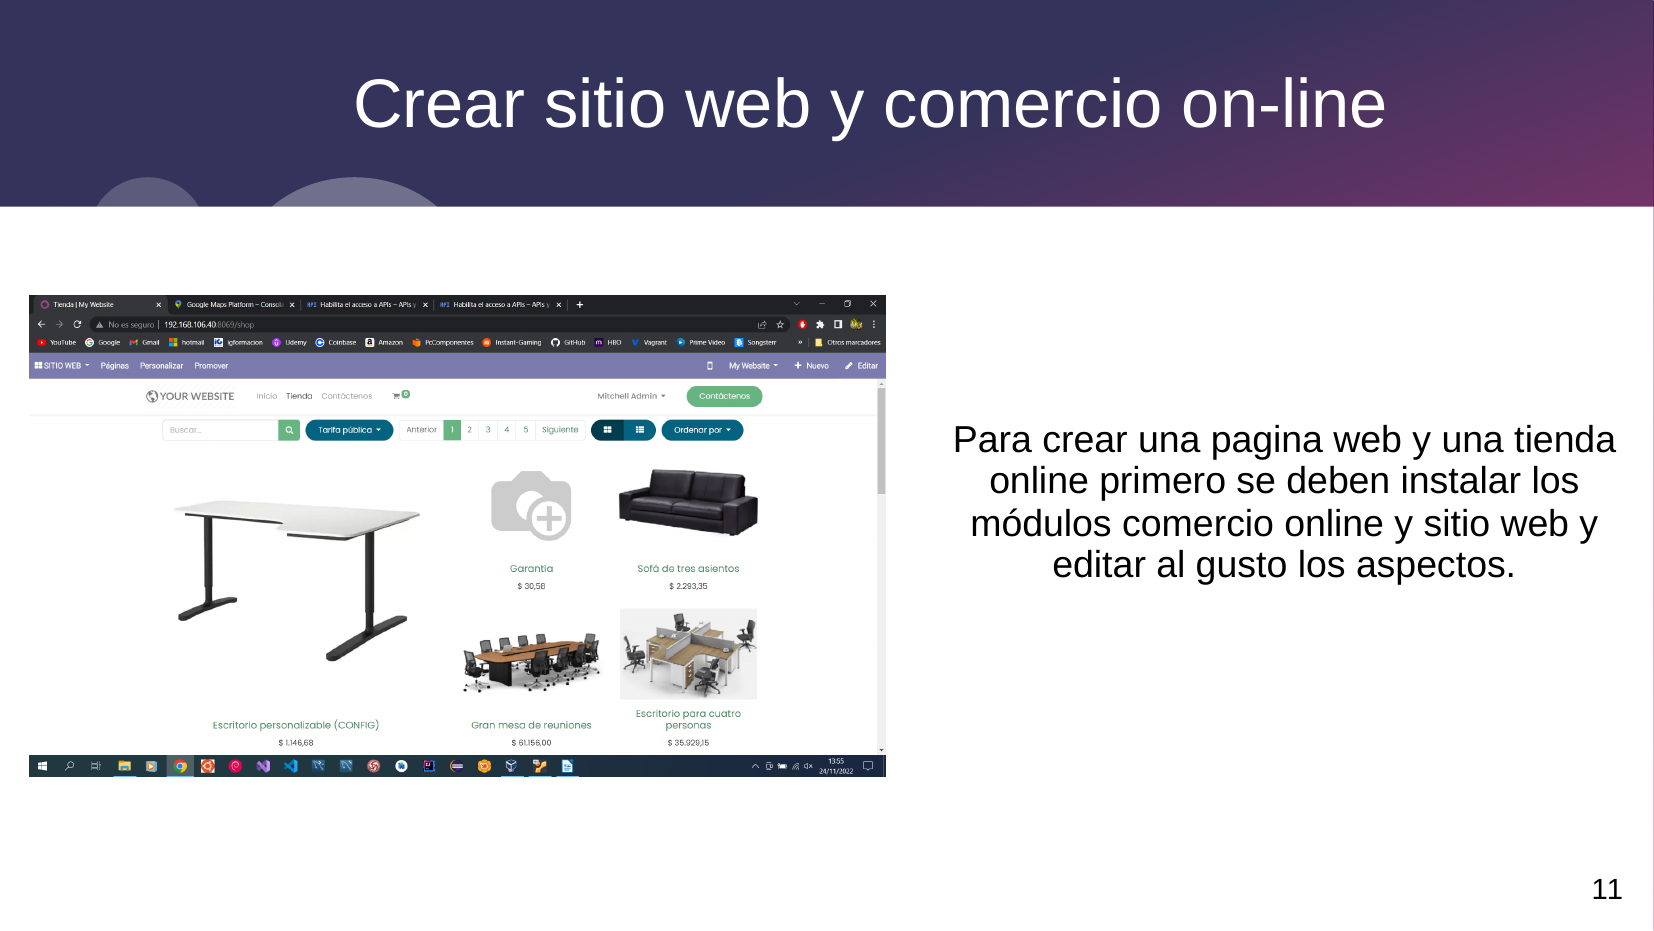

# Crear sitio web y comercio on-line
Para crear una pagina web y una tienda online primero se deben instalar los módulos comercio online y sitio web y editar al gusto los aspectos.